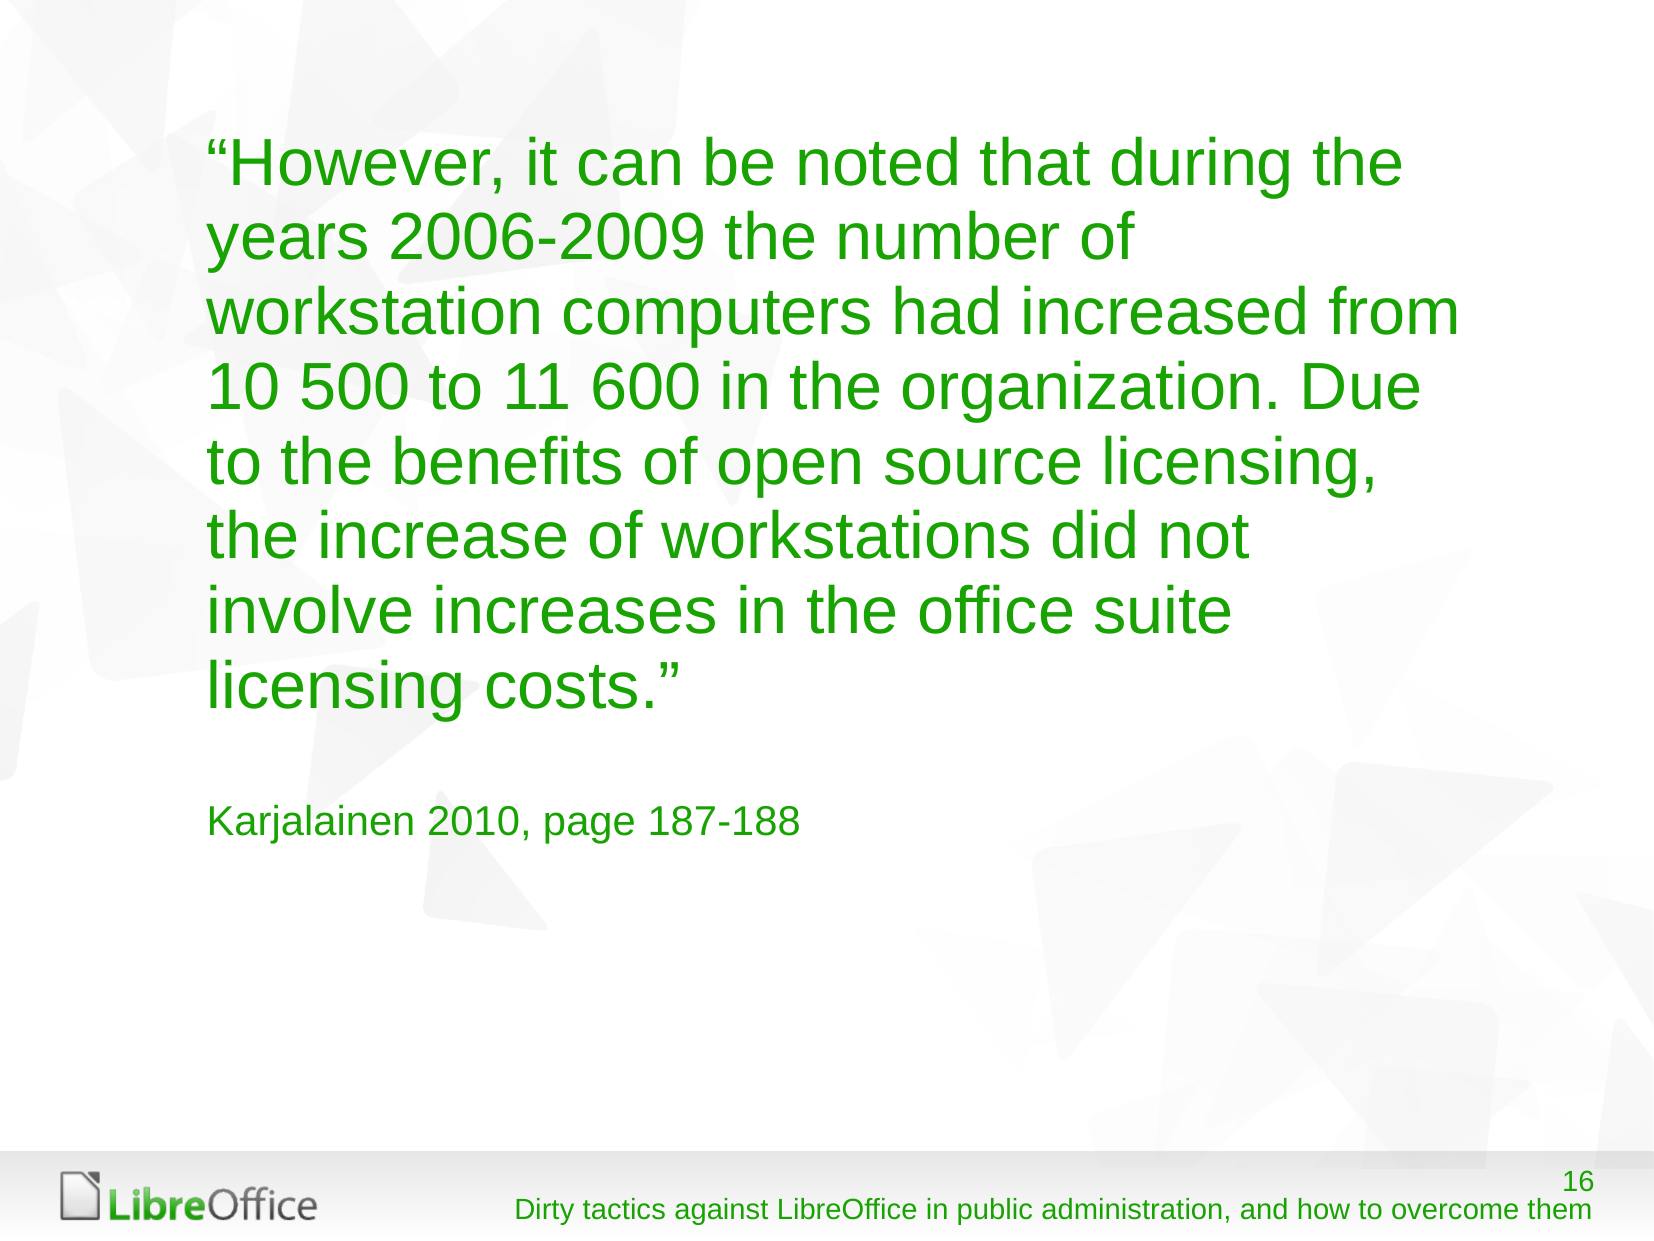

# “However, it can be noted that during the years 2006-2009 the number of workstation computers had increased from 10 500 to 11 600 in the organization. Due to the benefits of open source licensing, the increase of workstations did not involve increases in the office suite licensing costs.” Karjalainen 2010, page 187-188
16
Dirty tactics against LibreOffice in public administration, and how to overcome them